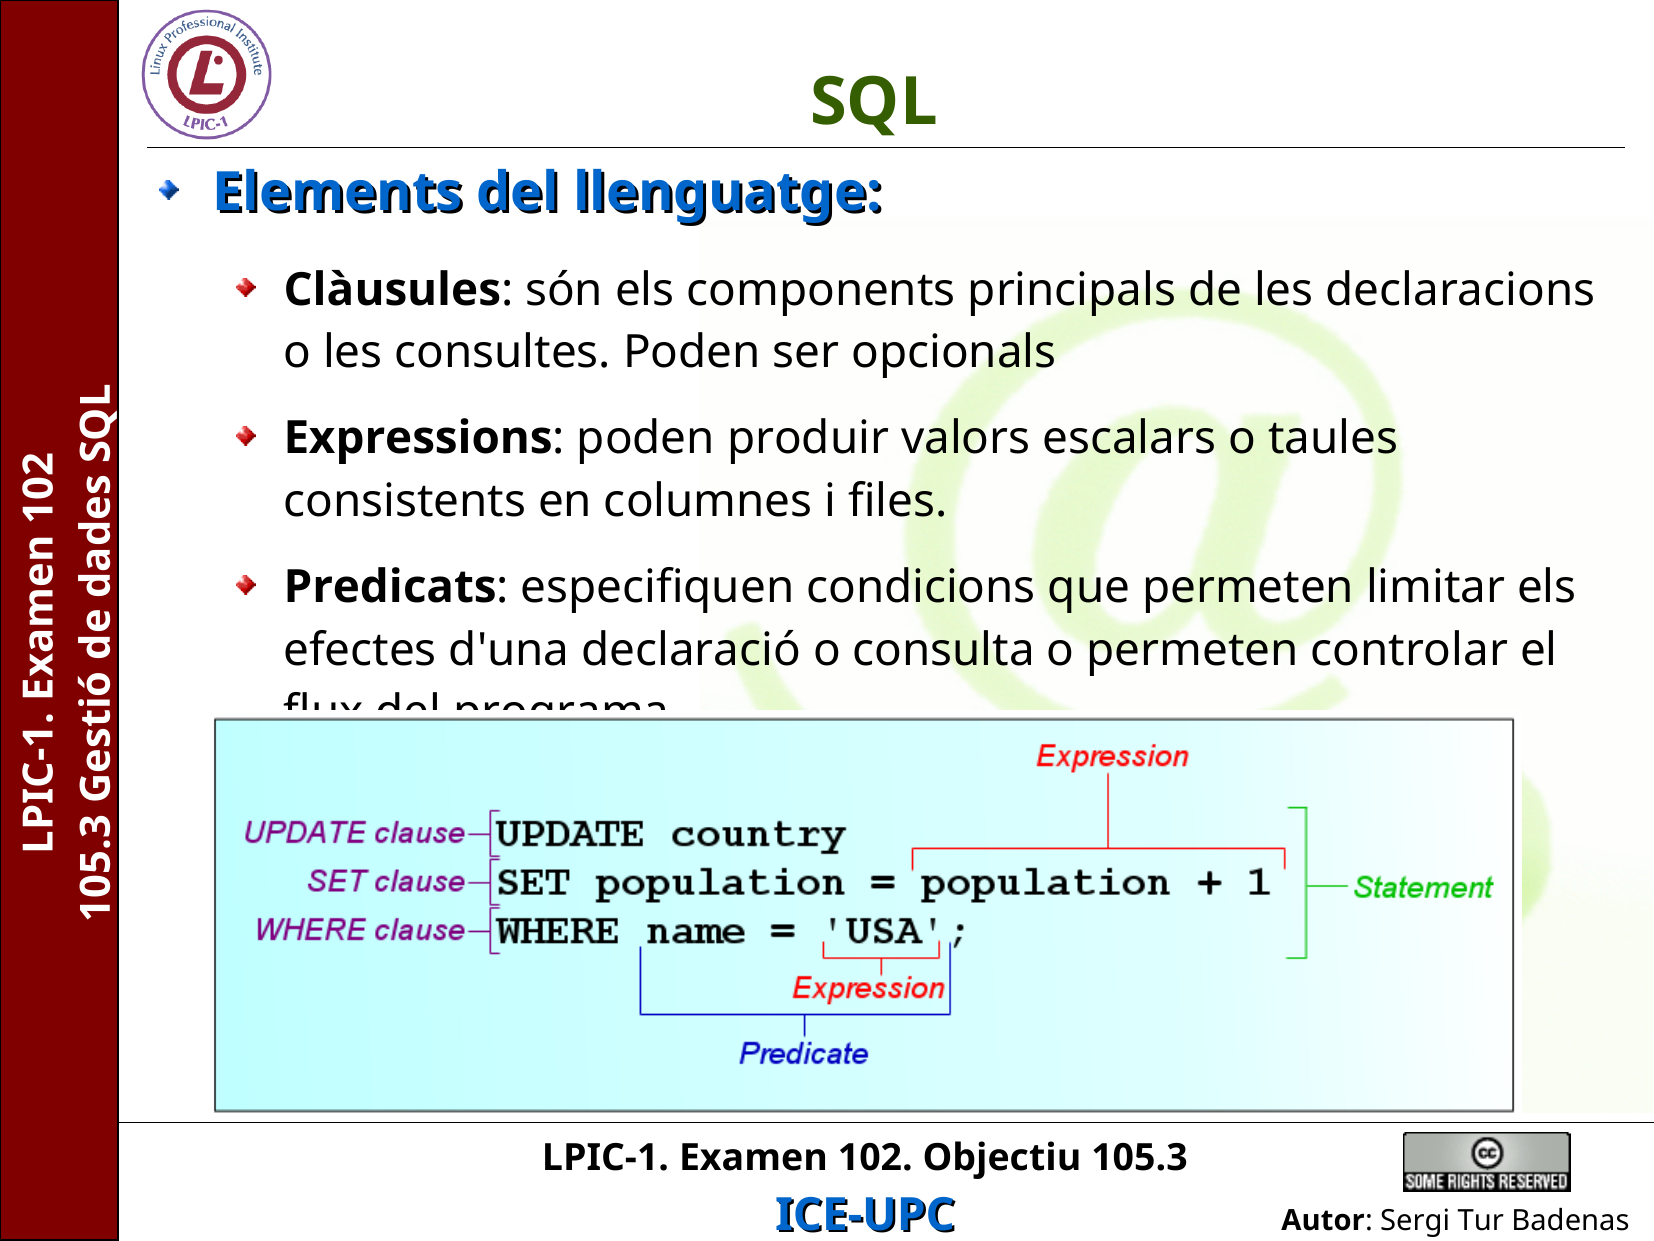

# SQL
Elements del llenguatge:
Clàusules: són els components principals de les declaracions o les consultes. Poden ser opcionals
Expressions: poden produir valors escalars o taules consistents en columnes i files.
Predicats: especifiquen condicions que permeten limitar els efectes d'una declaració o consulta o permeten controlar el flux del programa